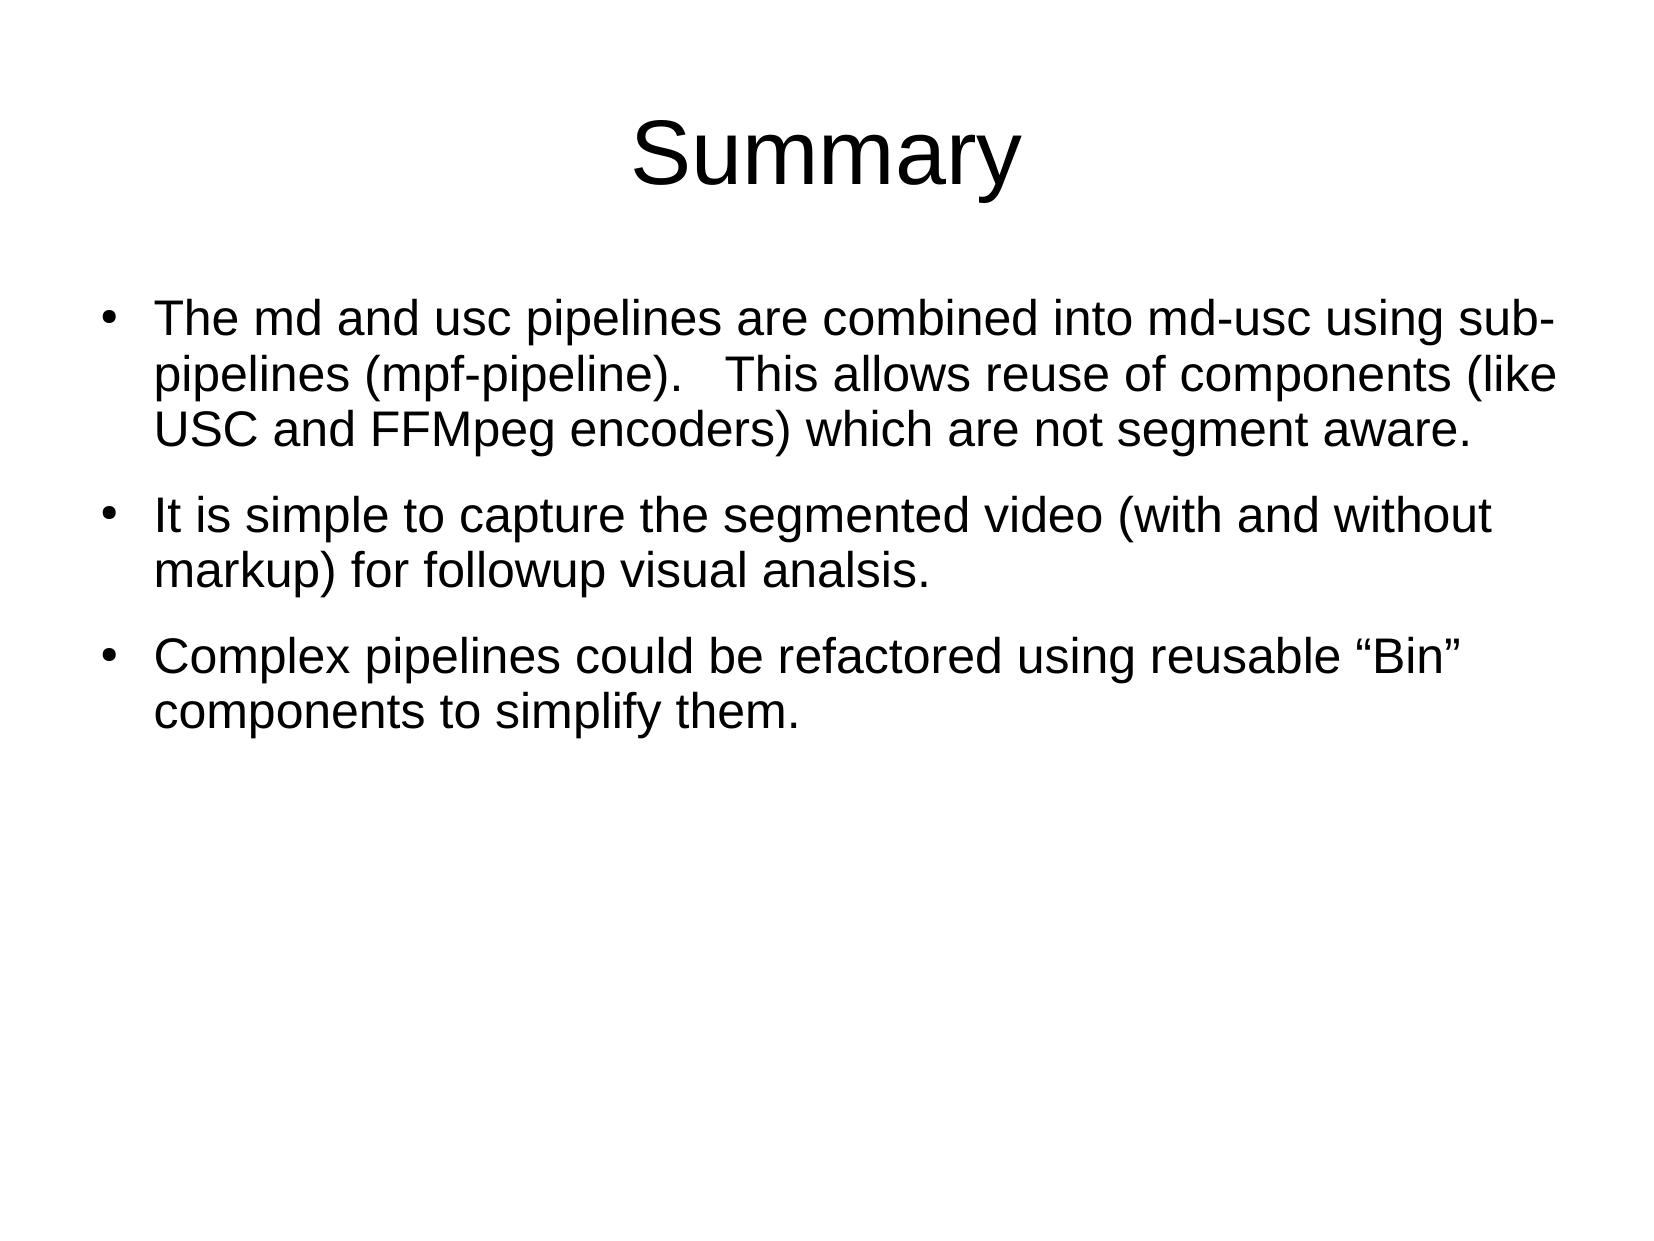

# Summary
The md and usc pipelines are combined into md-usc using sub-pipelines (mpf-pipeline). This allows reuse of components (like USC and FFMpeg encoders) which are not segment aware.
It is simple to capture the segmented video (with and without markup) for followup visual analsis.
Complex pipelines could be refactored using reusable “Bin” components to simplify them.